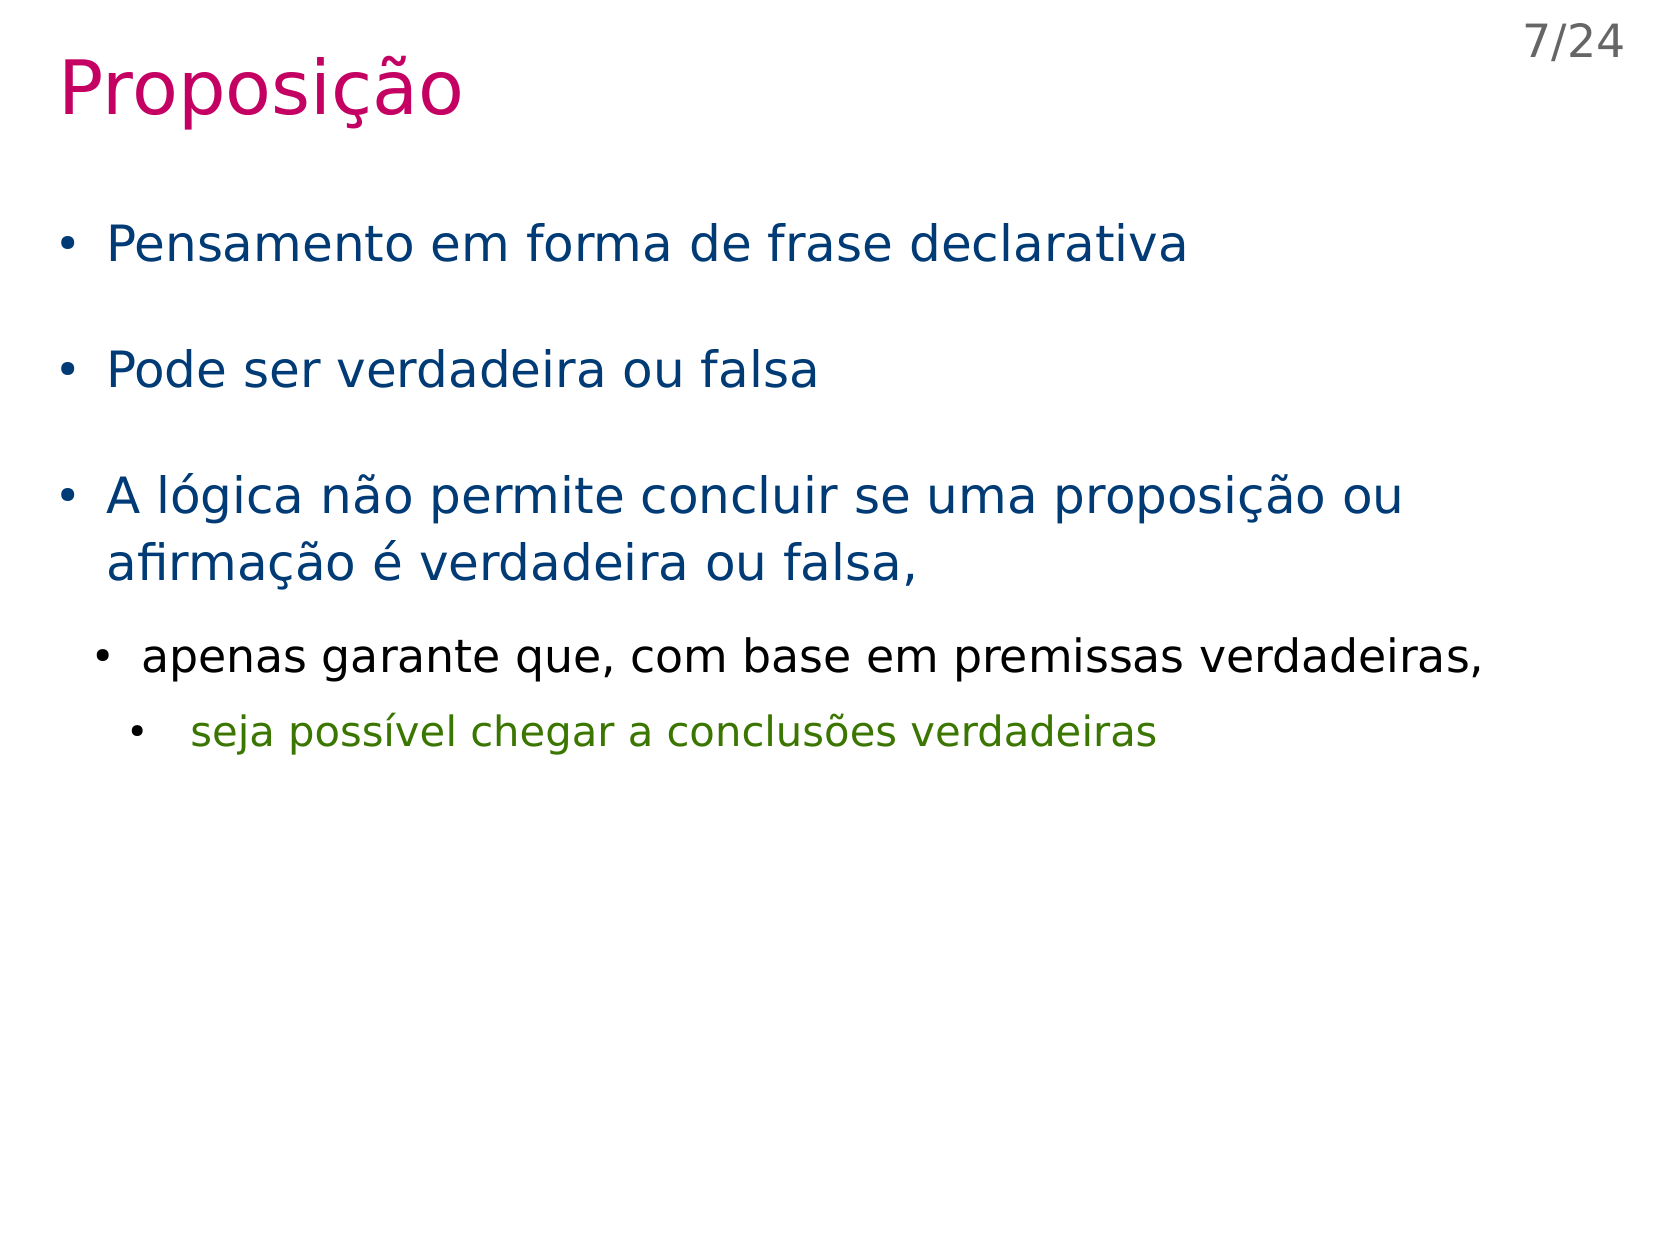

7
# Proposição
Pensamento em forma de frase declarativa
Pode ser verdadeira ou falsa
A lógica não permite concluir se uma proposição ou afirmação é verdadeira ou falsa,
apenas garante que, com base em premissas verdadeiras,
 seja possível chegar a conclusões verdadeiras